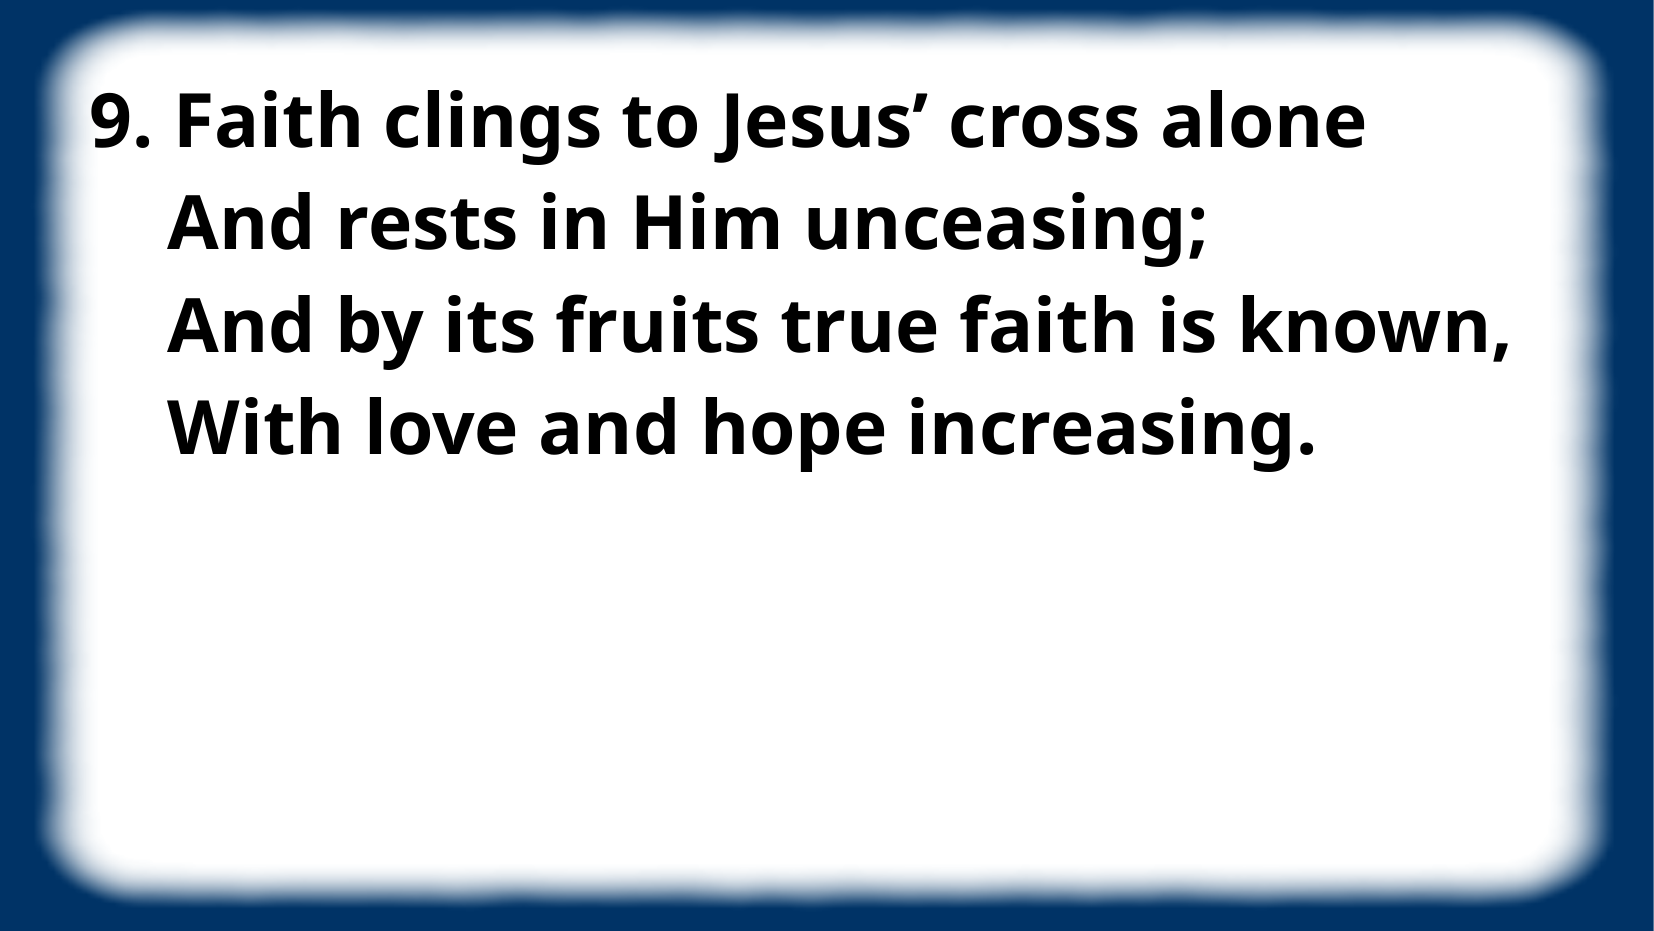

9. Faith clings to Jesus’ cross alone
 And rests in Him unceasing;
 And by its fruits true faith is known,
 With love and hope increasing.